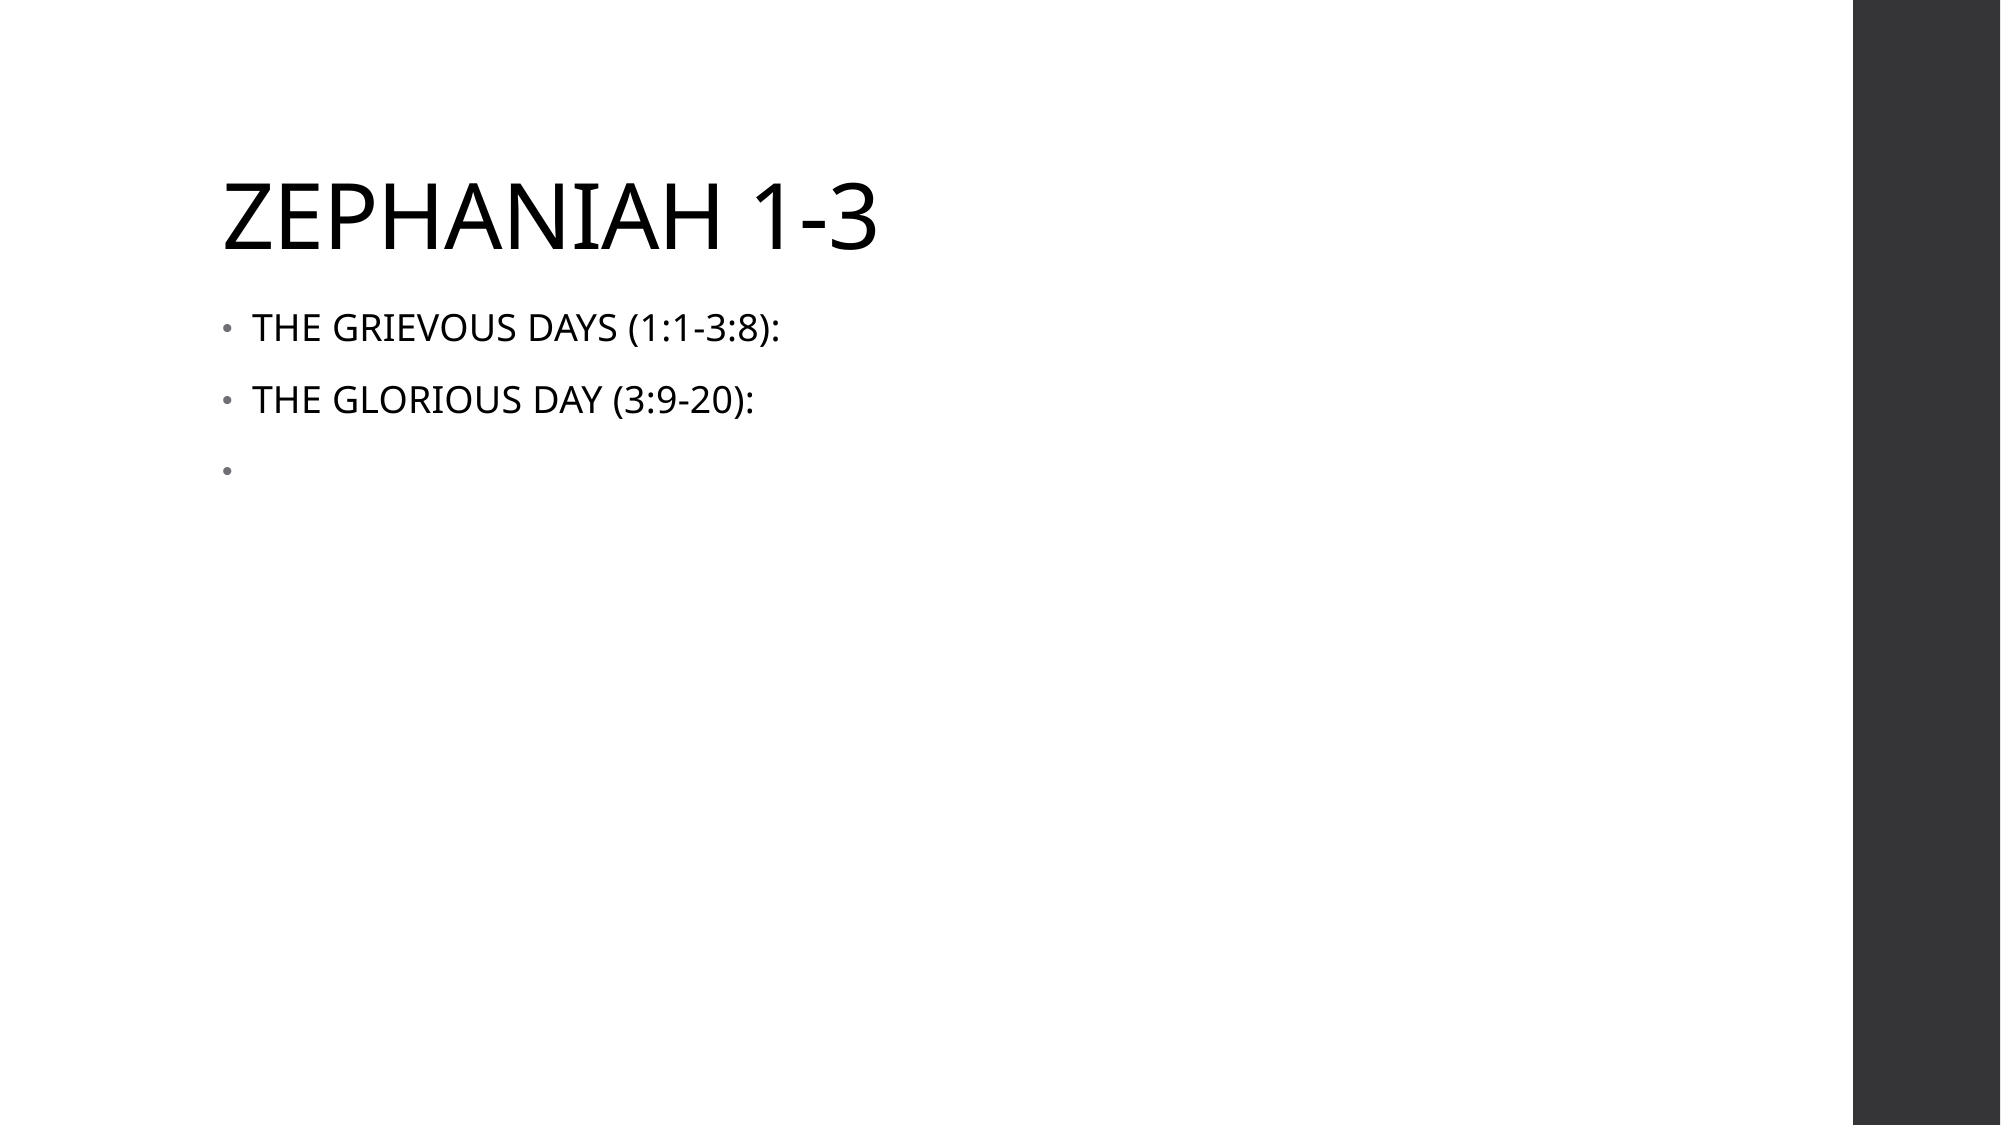

# ZEPHANIAH 1-3
THE GRIEVOUS DAYS (1:1-3:8):
THE GLORIOUS DAY (3:9-20):